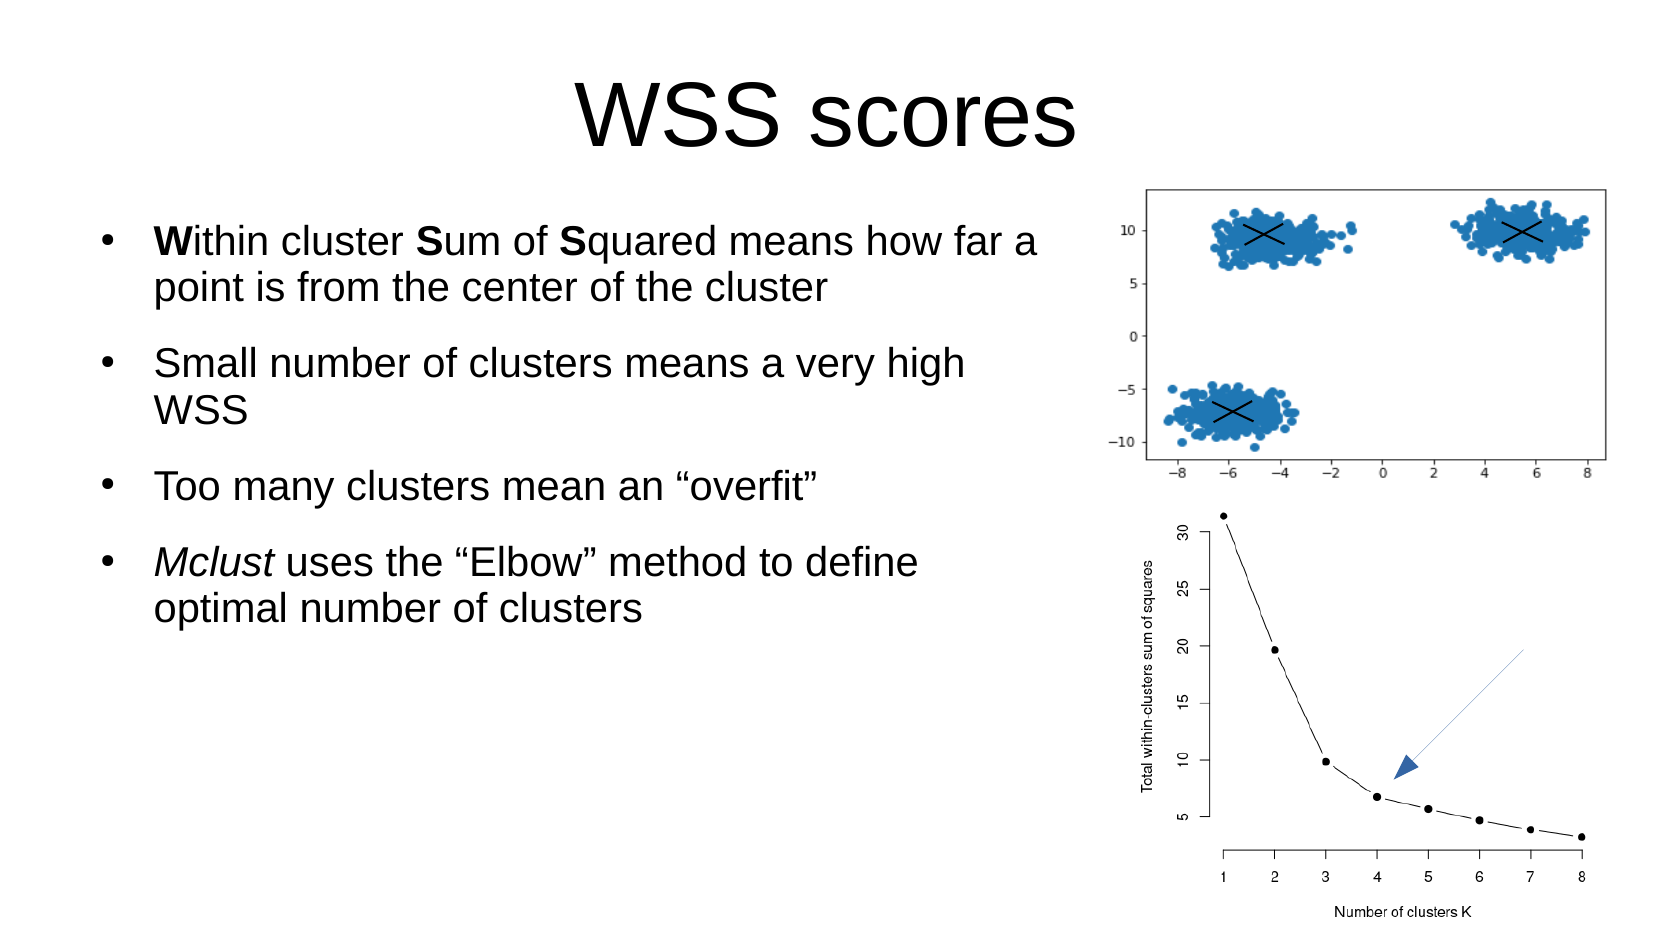

# WSS scores
Within cluster Sum of Squared means how far a point is from the center of the cluster
Small number of clusters means a very high WSS
Too many clusters mean an “overfit”
Mclust uses the “Elbow” method to define optimal number of clusters